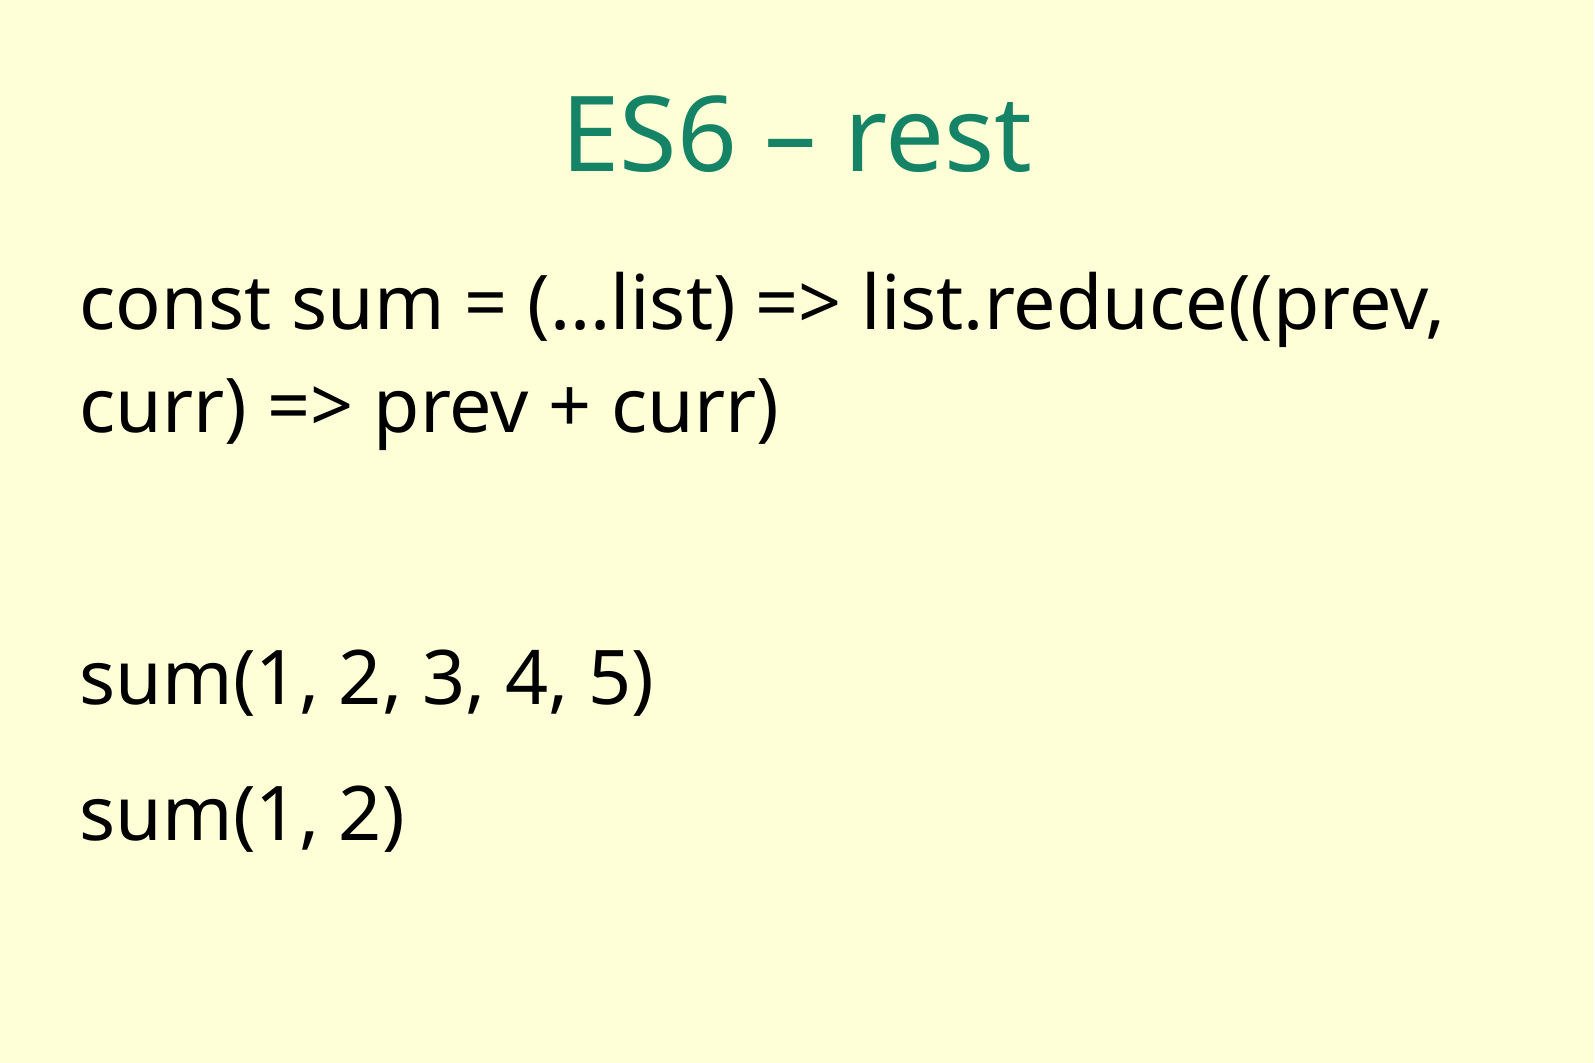

# ES6 – rest
const sum = (...list) => list.reduce((prev, curr) => prev + curr)
sum(1, 2, 3, 4, 5)
sum(1, 2)